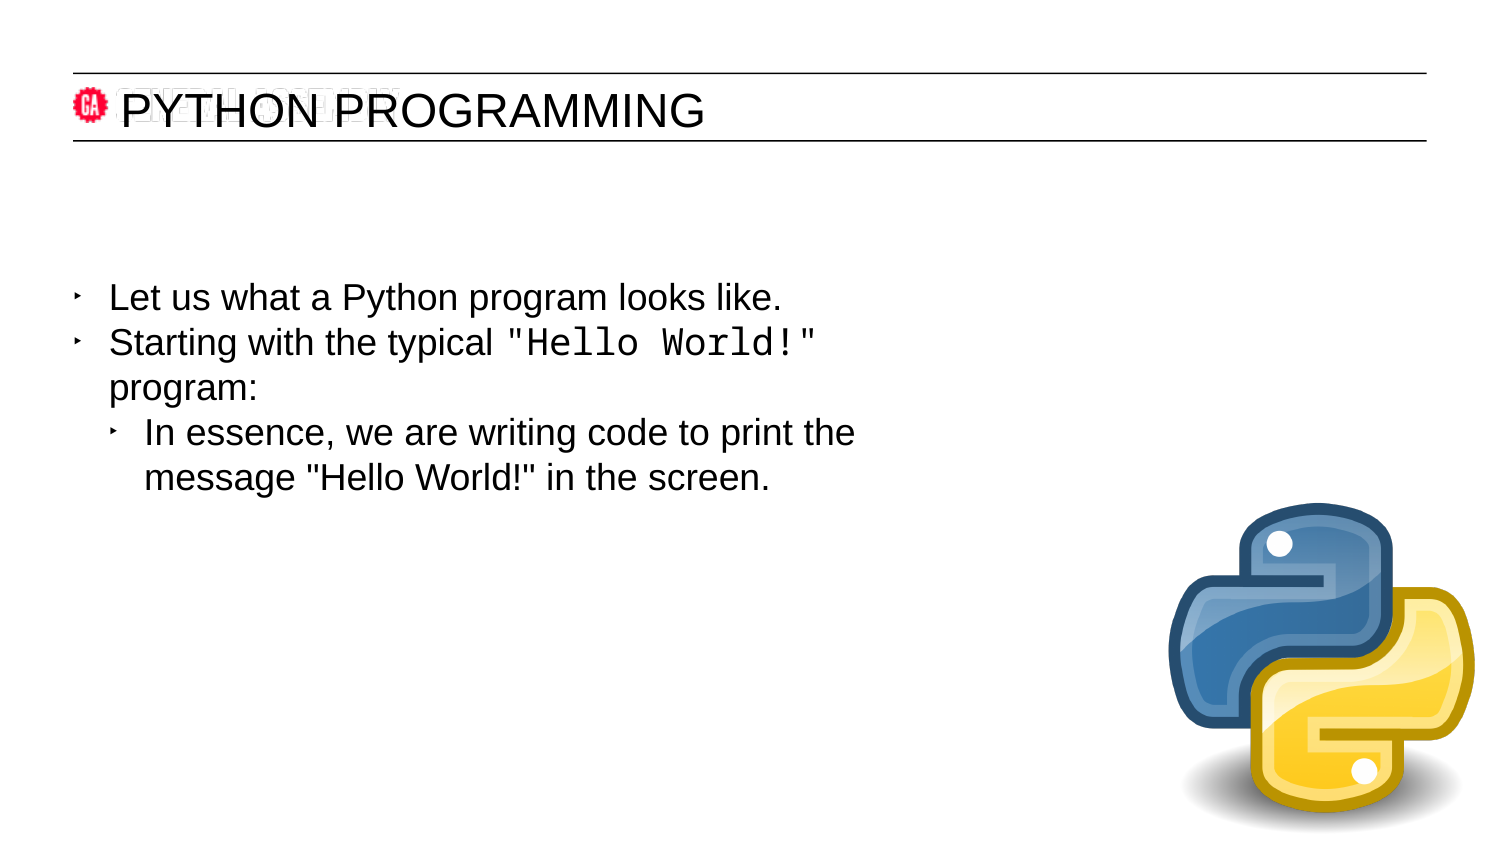

PYTHON PROGRAMMING
Let us what a Python program looks like.
Starting with the typical "Hello World!" program:
In essence, we are writing code to print the message "Hello World!" in the screen.